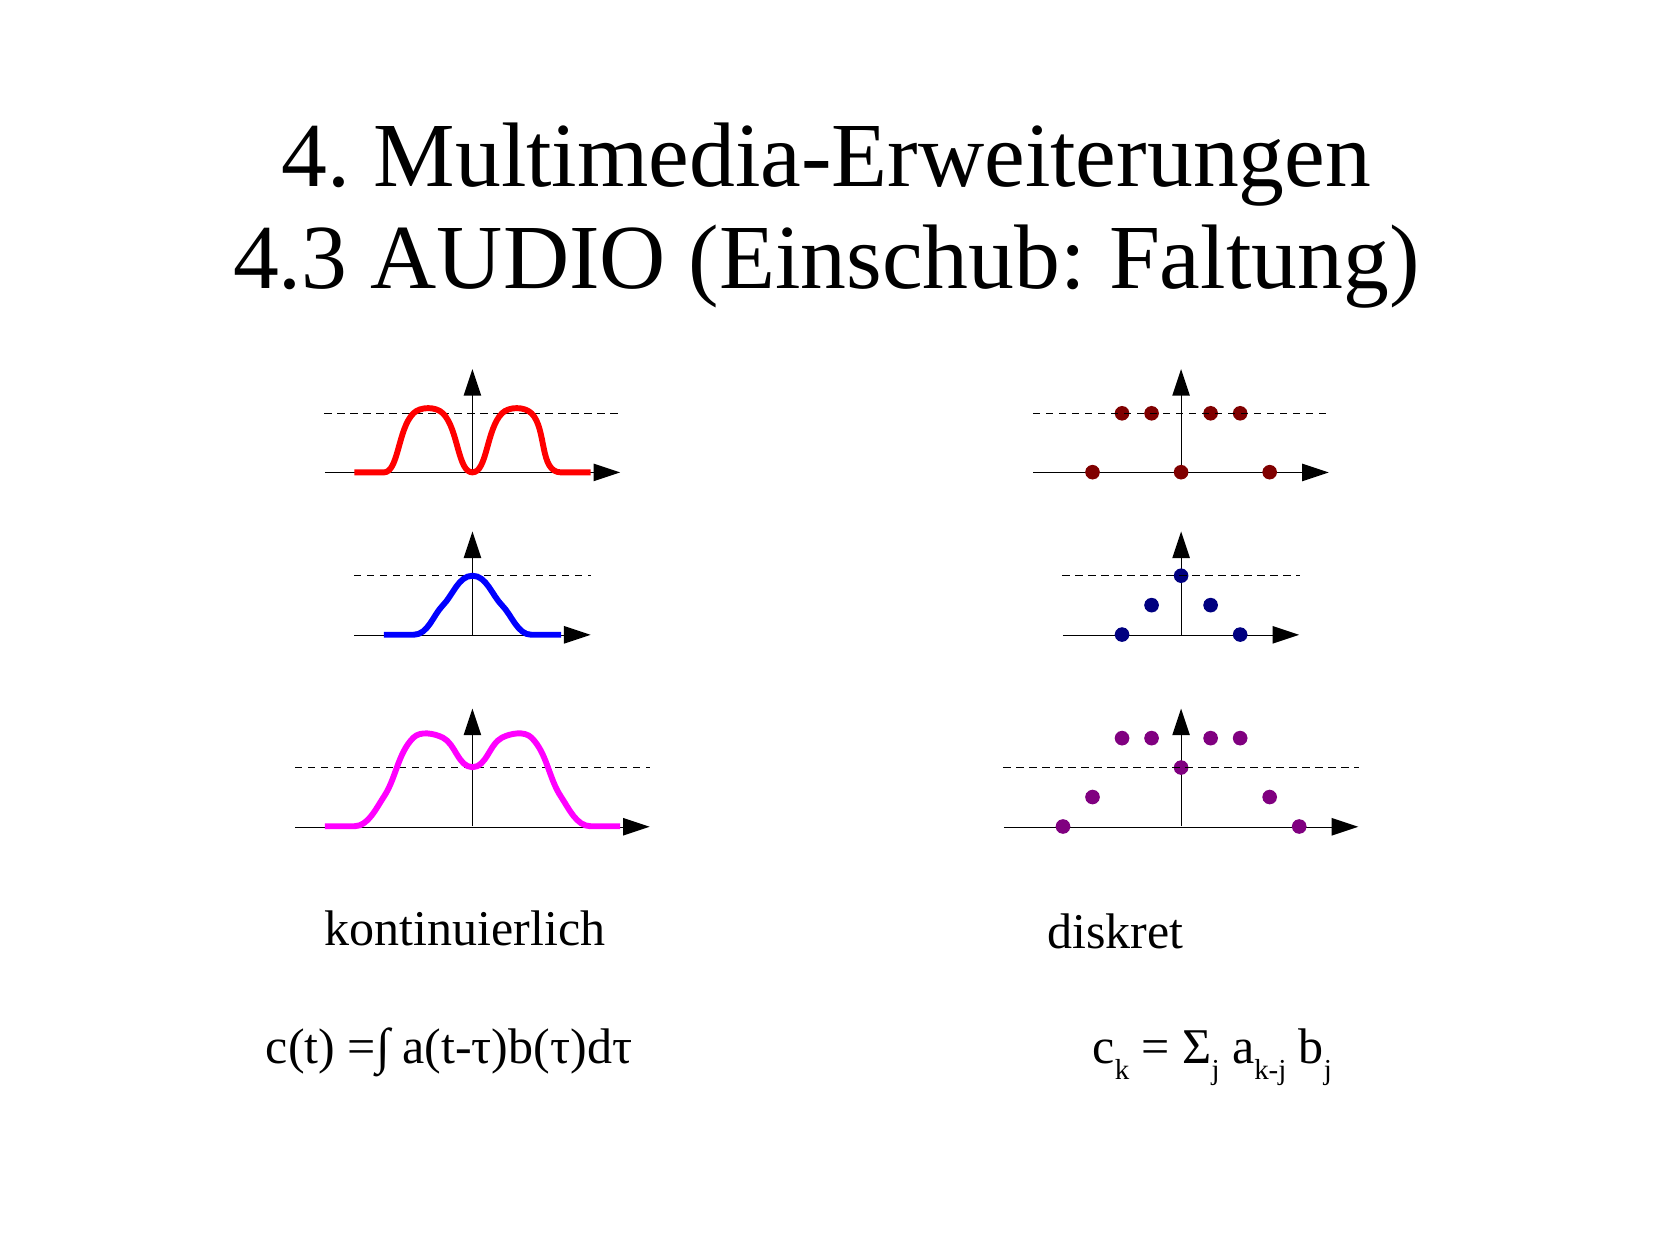

# 4. Multimedia-Erweiterungen 4.3 AUDIO (Einschub: Faltung)
diskret
ck = Σj ak-j bj
kontinuierlich
c(t) =∫ a(t-τ)b(τ)dτ